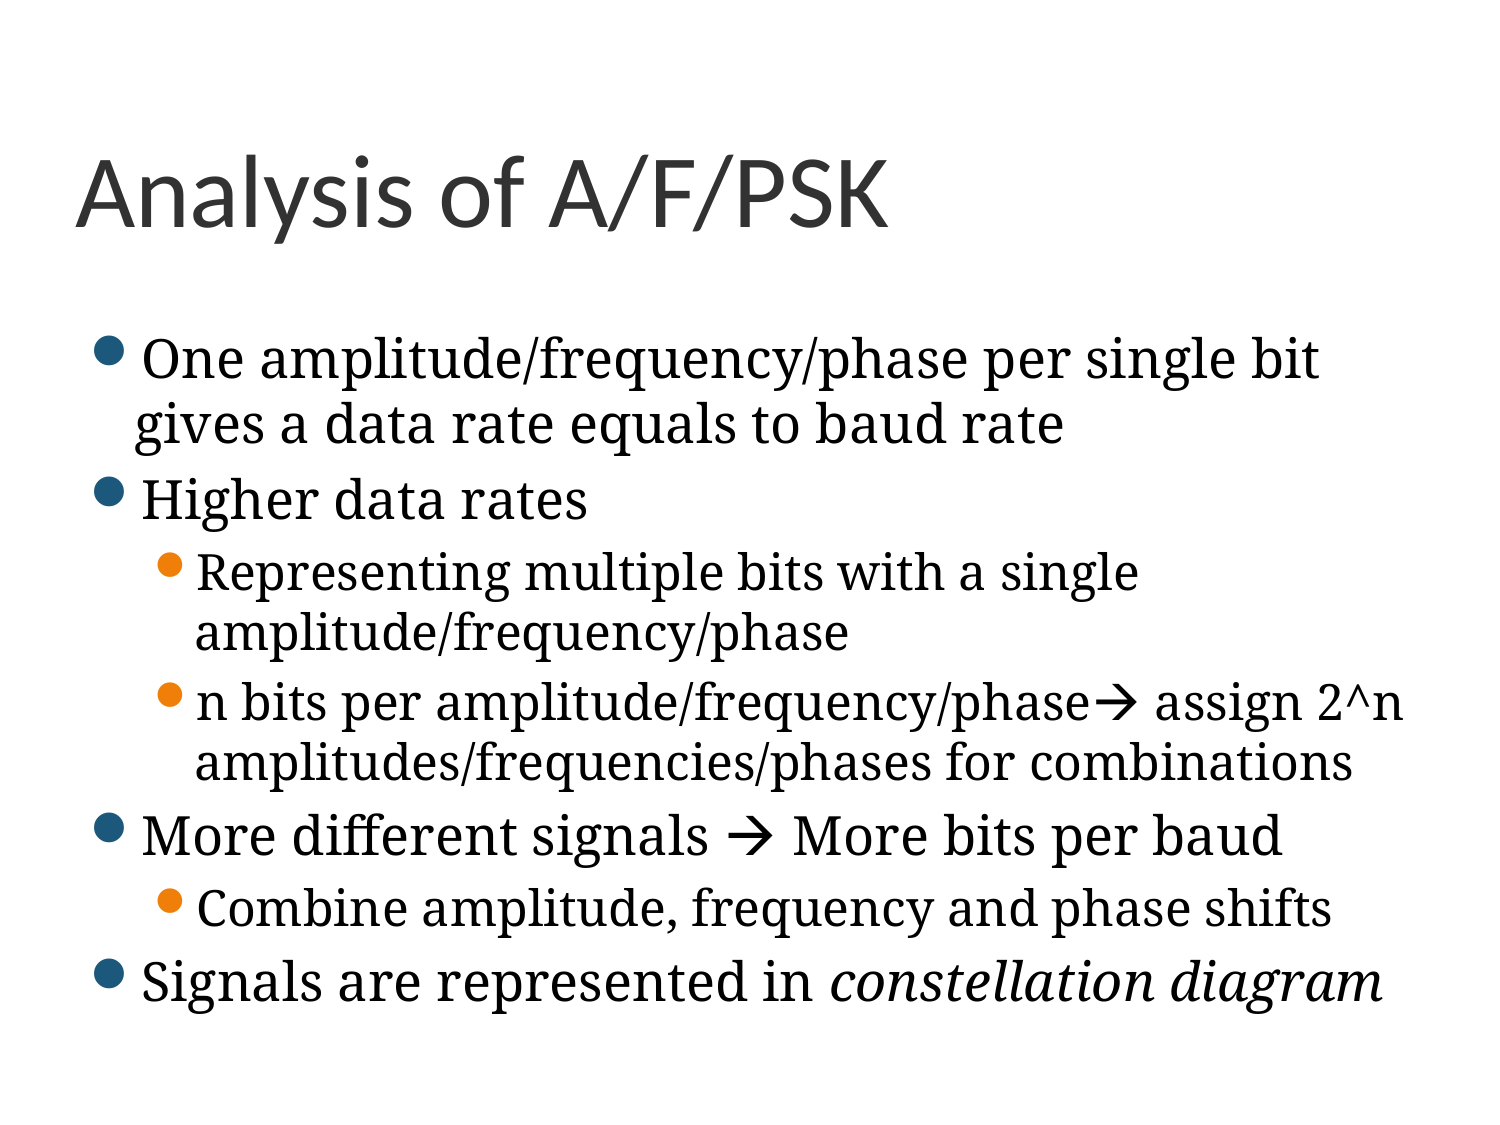

# Analysis of A/F/PSK
One amplitude/frequency/phase per single bit gives a data rate equals to baud rate
Higher data rates
Representing multiple bits with a single amplitude/frequency/phase
n bits per amplitude/frequency/phase assign 2^n amplitudes/frequencies/phases for combinations
More different signals  More bits per baud
Combine amplitude, frequency and phase shifts
Signals are represented in constellation diagram